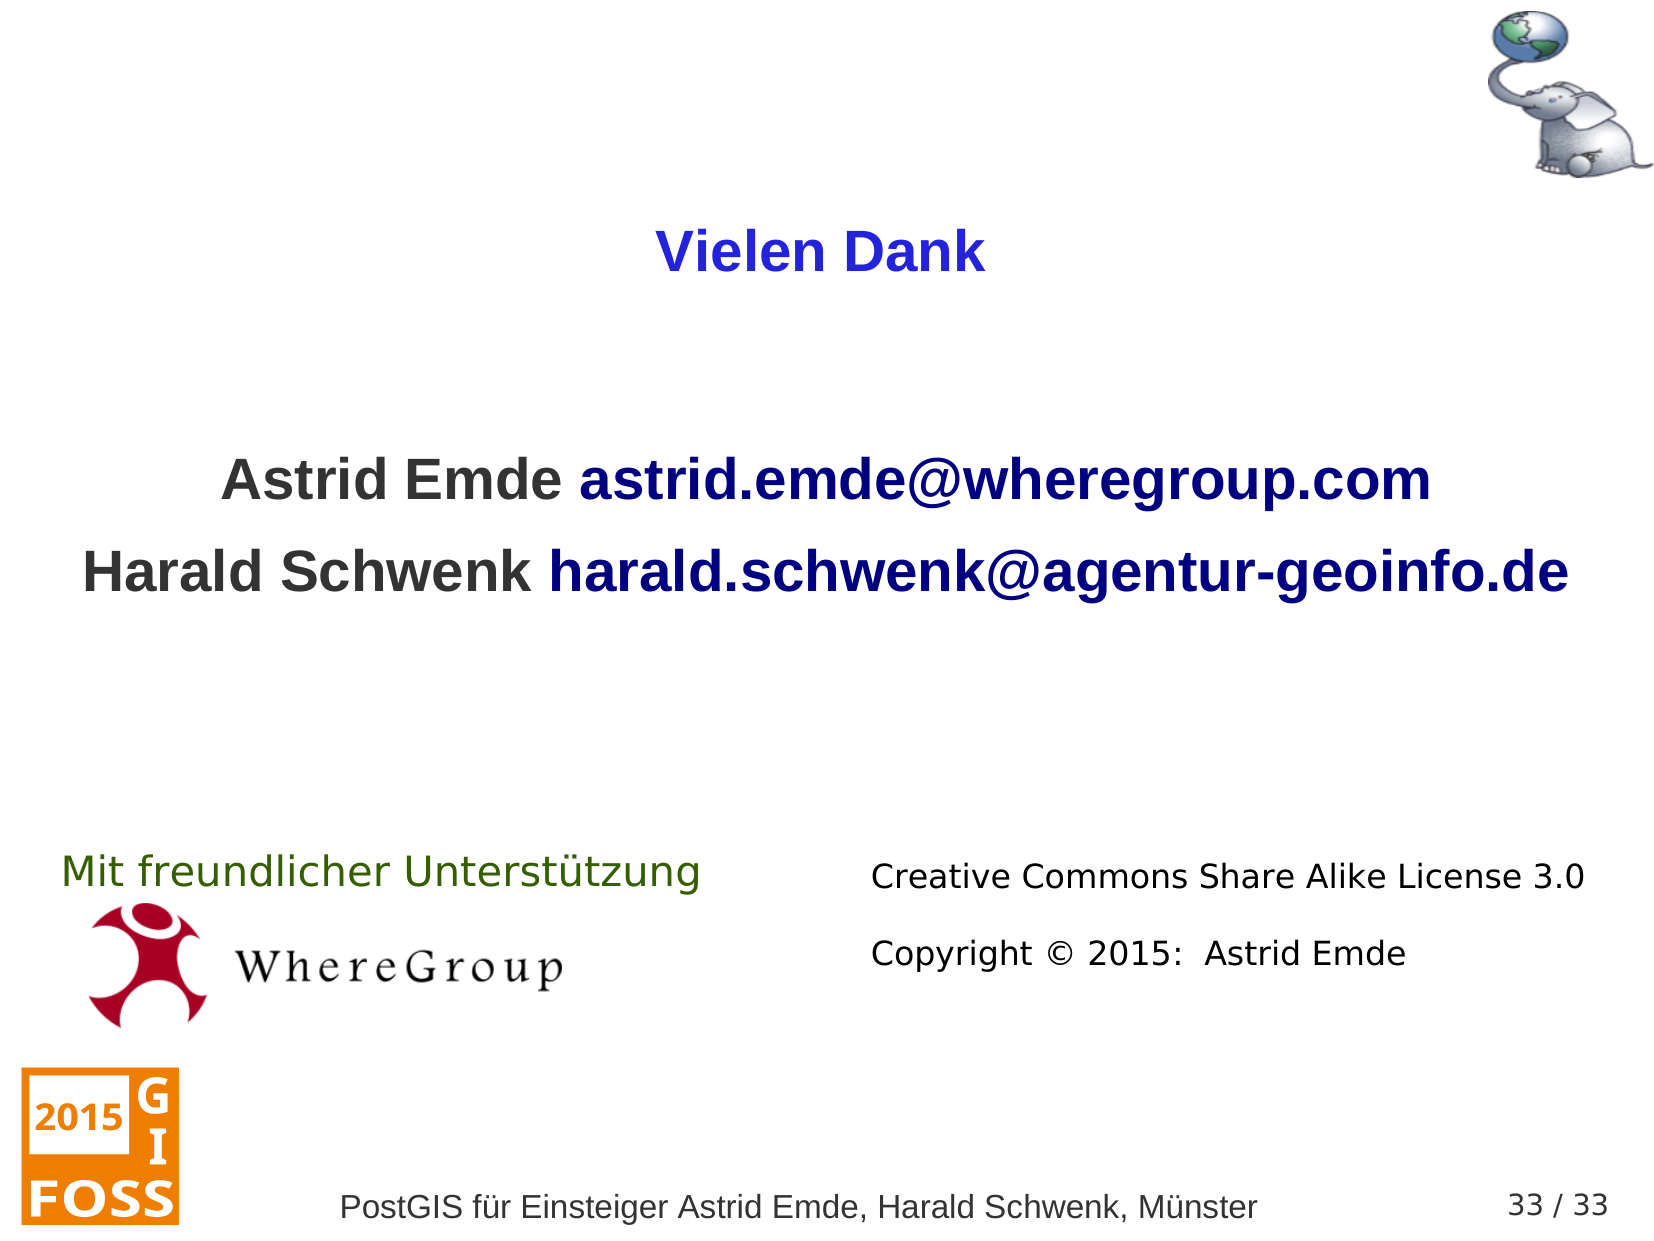

# Vielen Dank
Astrid Emde astrid.emde@wheregroup.com
Harald Schwenk harald.schwenk@agentur-geoinfo.de
Mit freundlicher Unterstützung
Creative Commons Share Alike License 3.0
Copyright © 2015: Astrid Emde